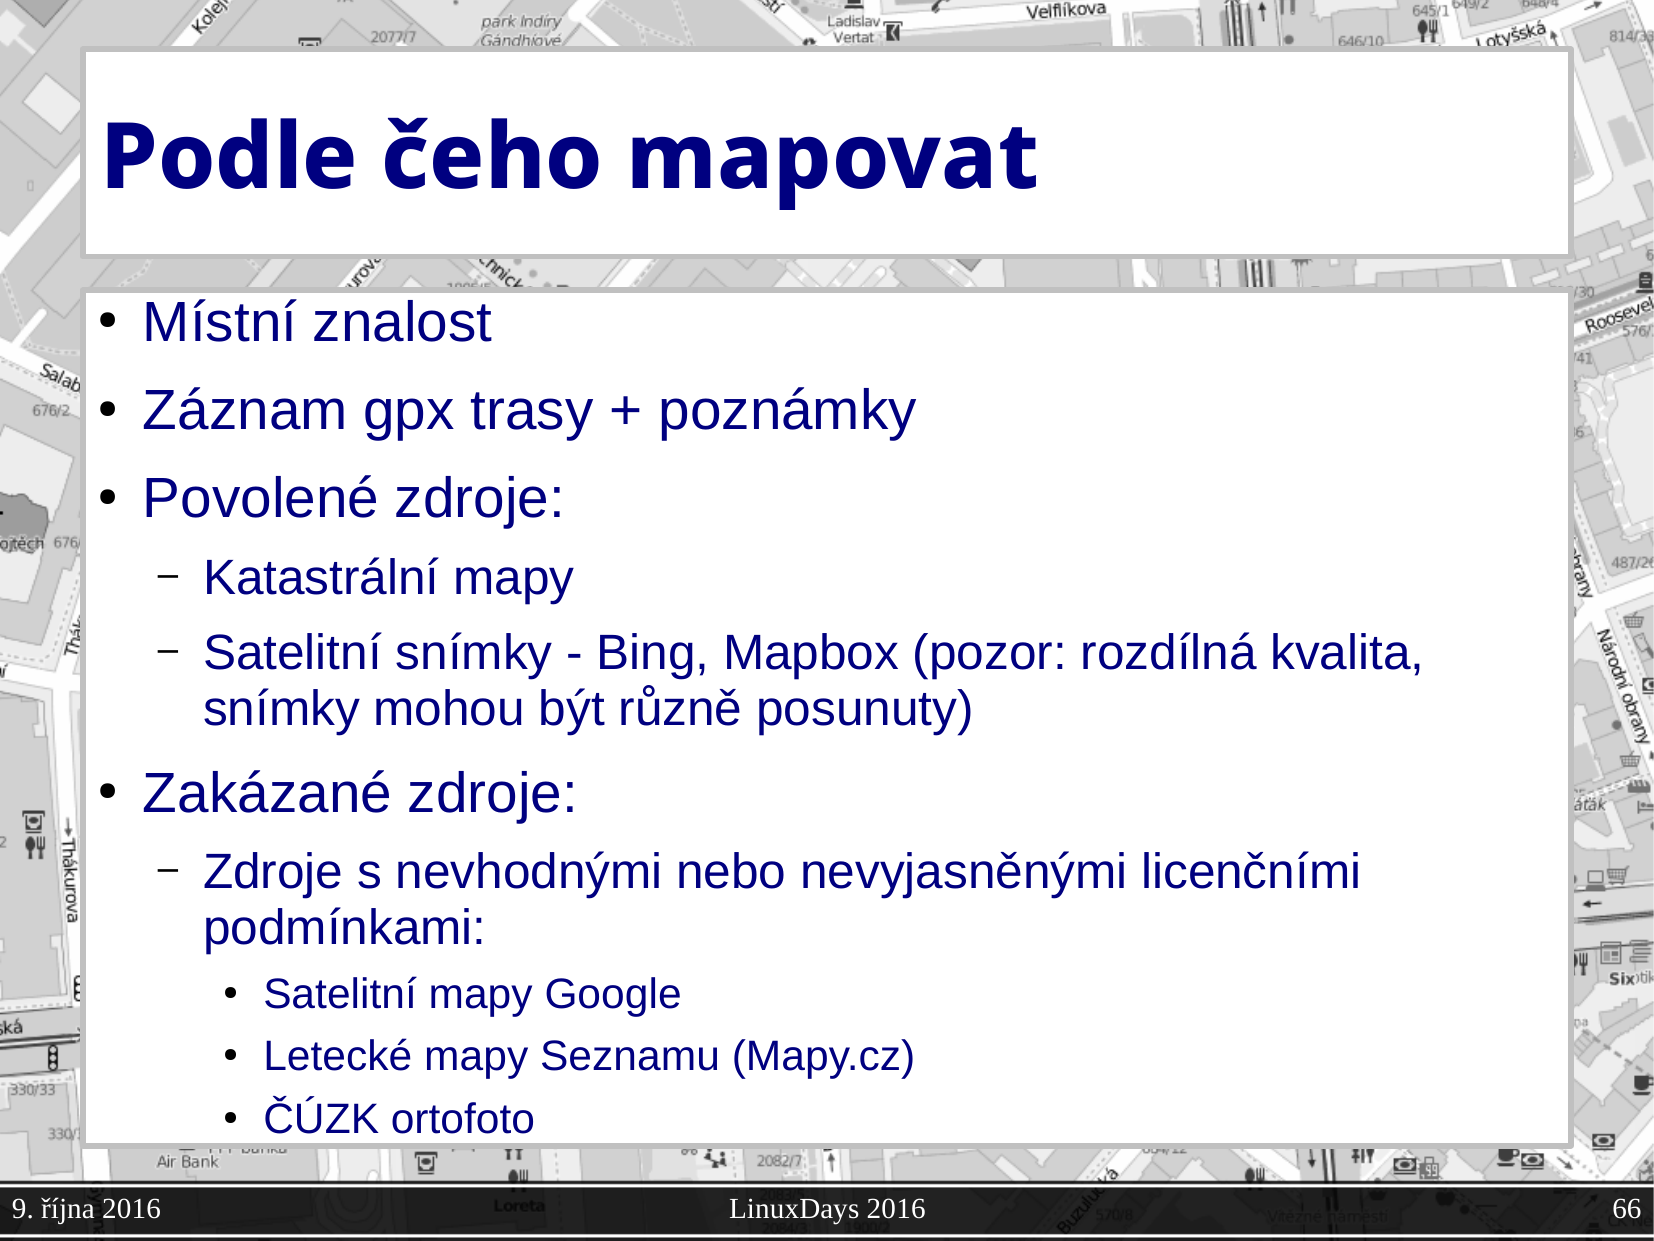

# Podle čeho mapovat
Místní znalost
Záznam gpx trasy + poznámky
Povolené zdroje:
Katastrální mapy
Satelitní snímky - Bing, Mapbox (pozor: rozdílná kvalita, snímky mohou být různě posunuty)
Zakázané zdroje:
Zdroje s nevhodnými nebo nevyjasněnými licenčními podmínkami:
Satelitní mapy Google
Letecké mapy Seznamu (Mapy.cz)
ČÚZK ortofoto
18. listopadu 2015
Marián Kyral - GISday 2015, Praha
66